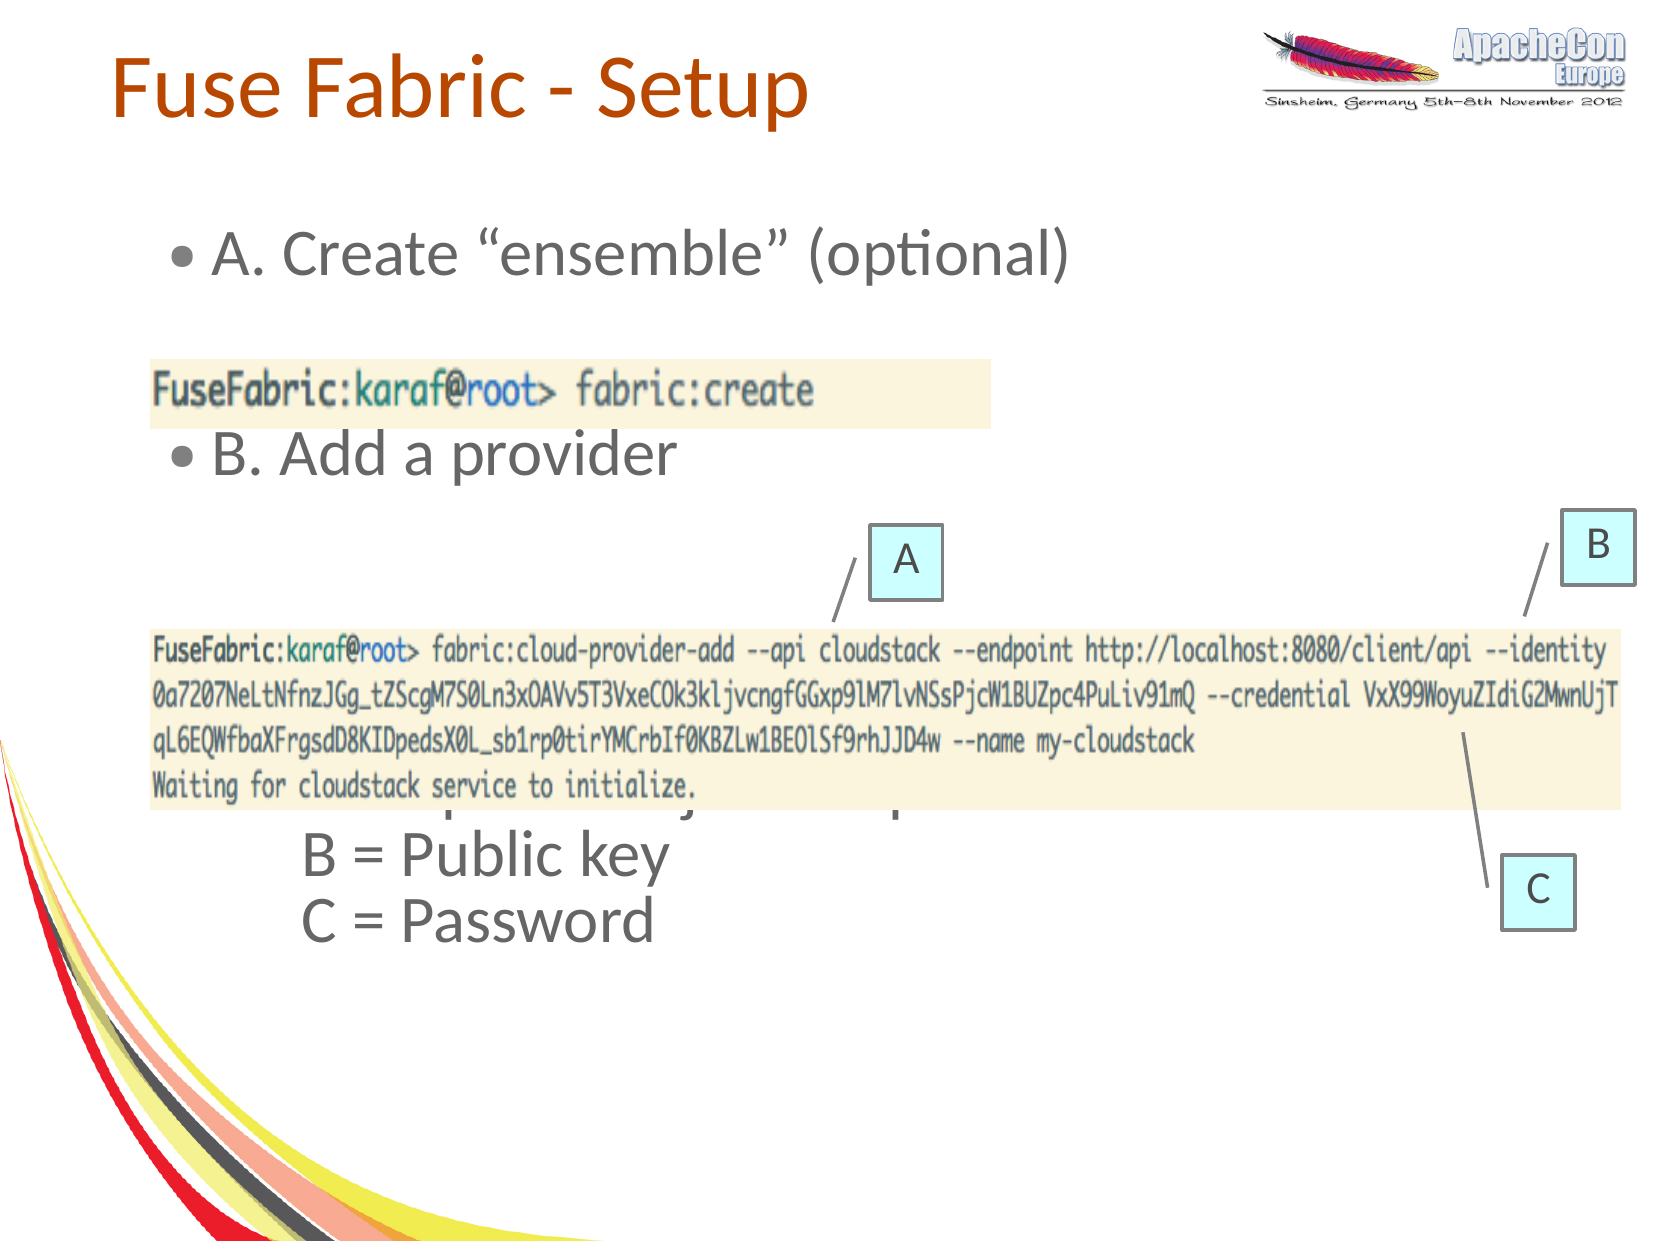

# Fuse Fabric - Setup
 A. Create “ensemble” (optional)
 B. Add a provider
 A = Api of the jclouds provider
 B = Public key
 C = Password
B
A
C